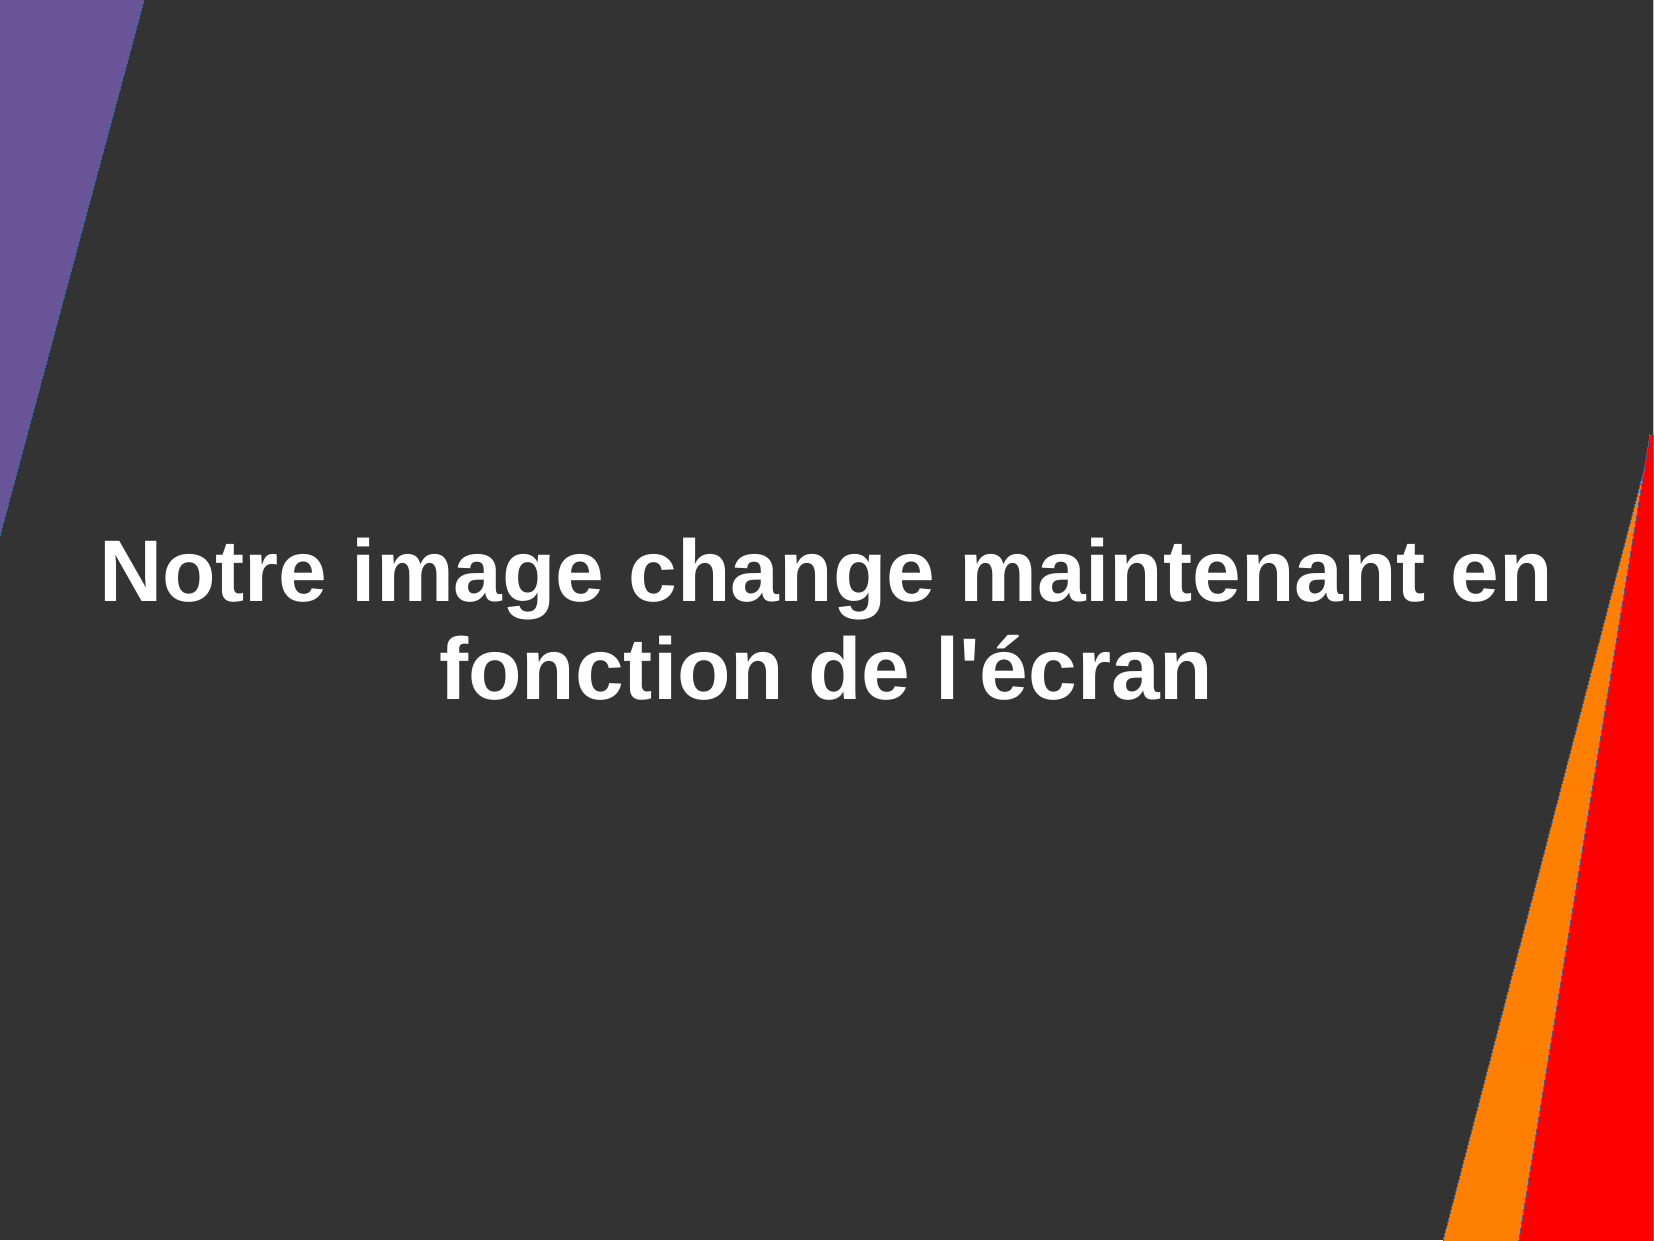

# Notre image change maintenant en fonction de l'écran